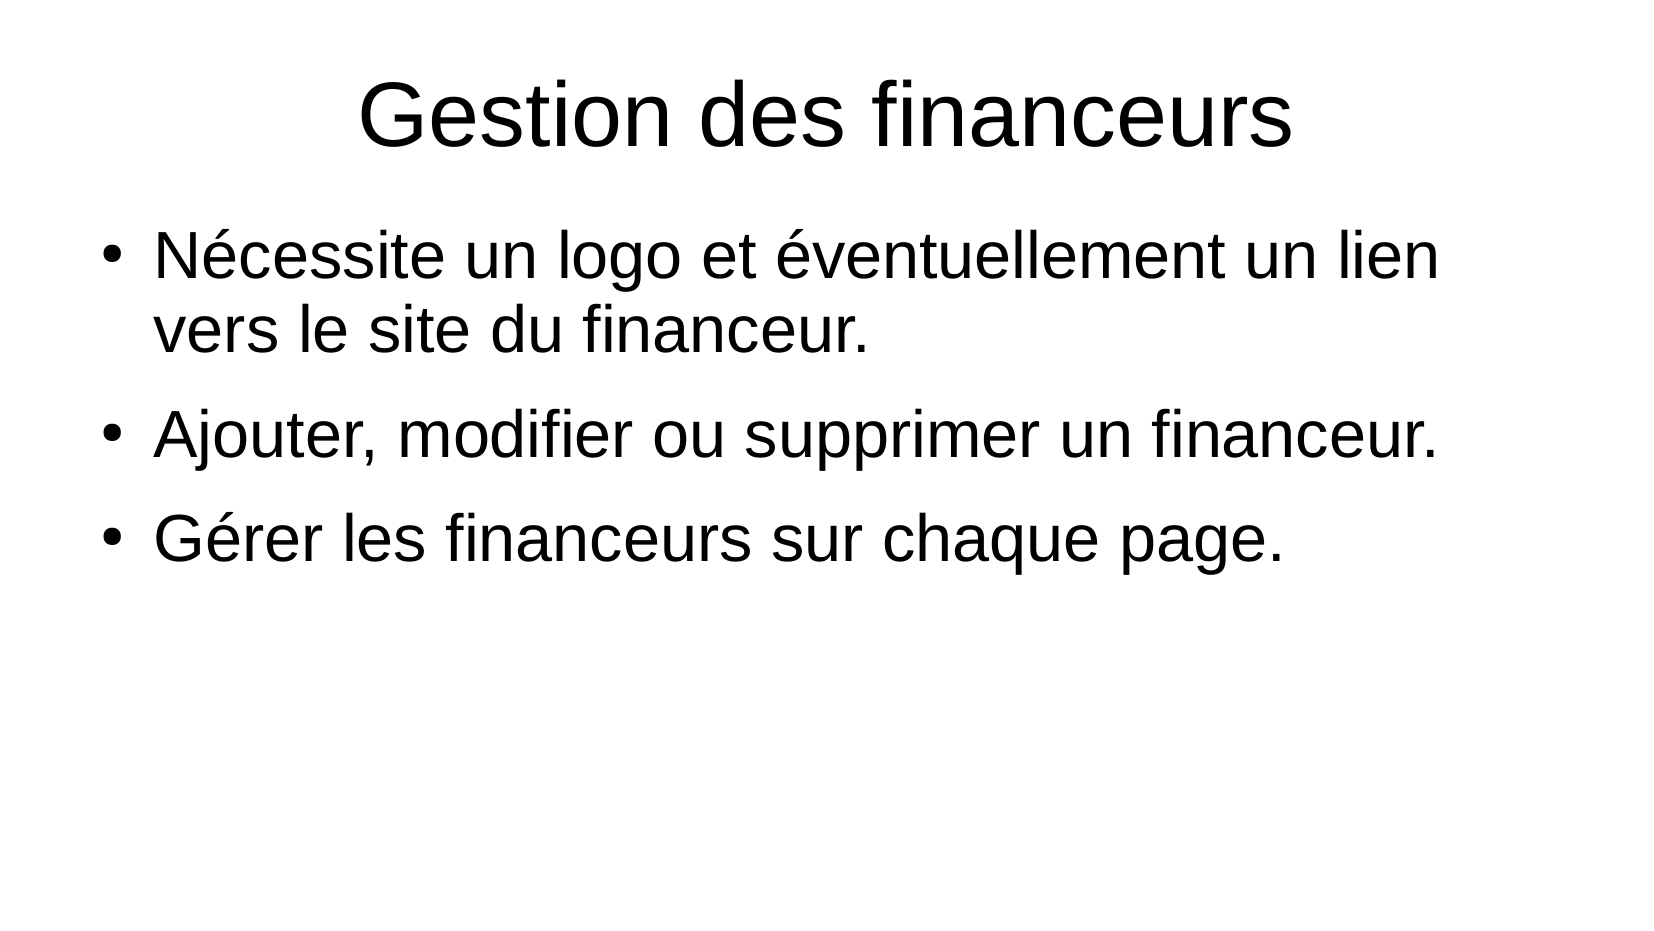

# Gestion des financeurs
Nécessite un logo et éventuellement un lien vers le site du financeur.
Ajouter, modifier ou supprimer un financeur.
Gérer les financeurs sur chaque page.